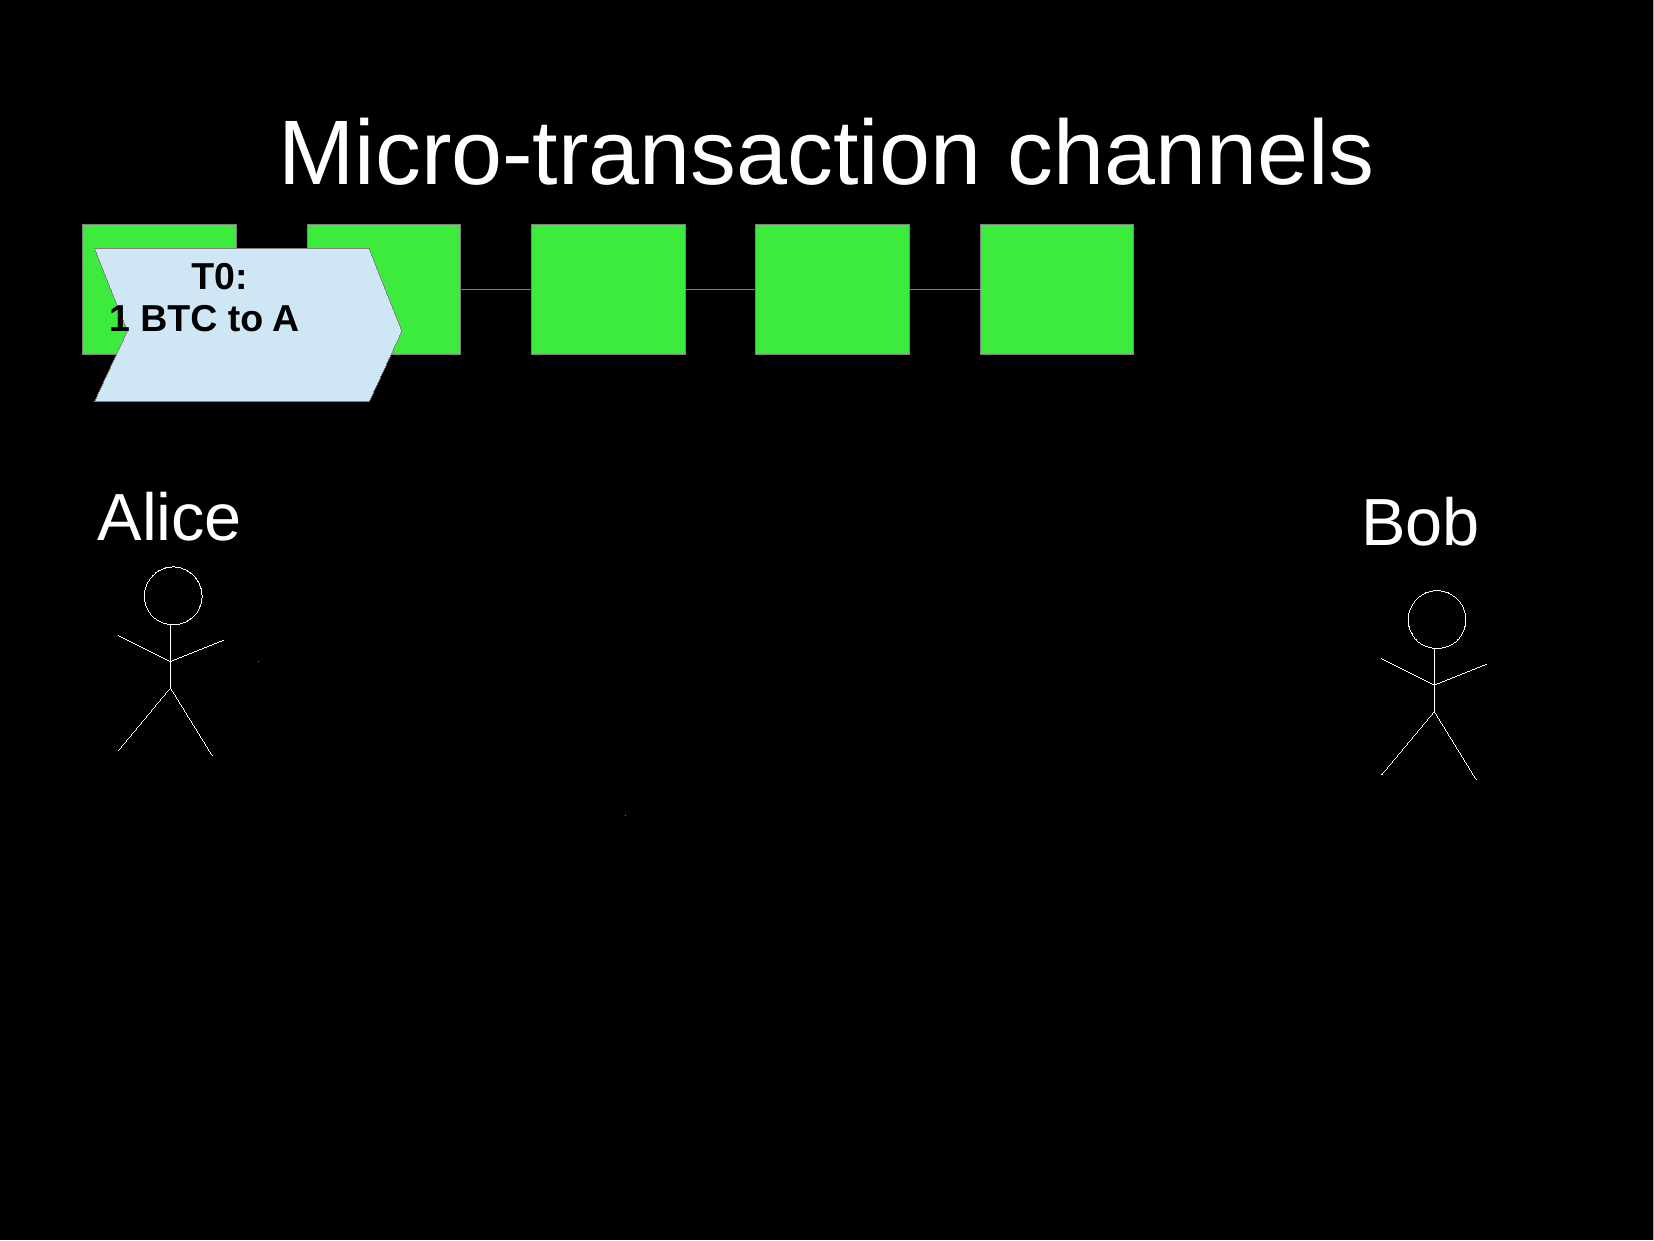

# Micro-transaction channels
T0:
1 BTC to A
Alice
Bob